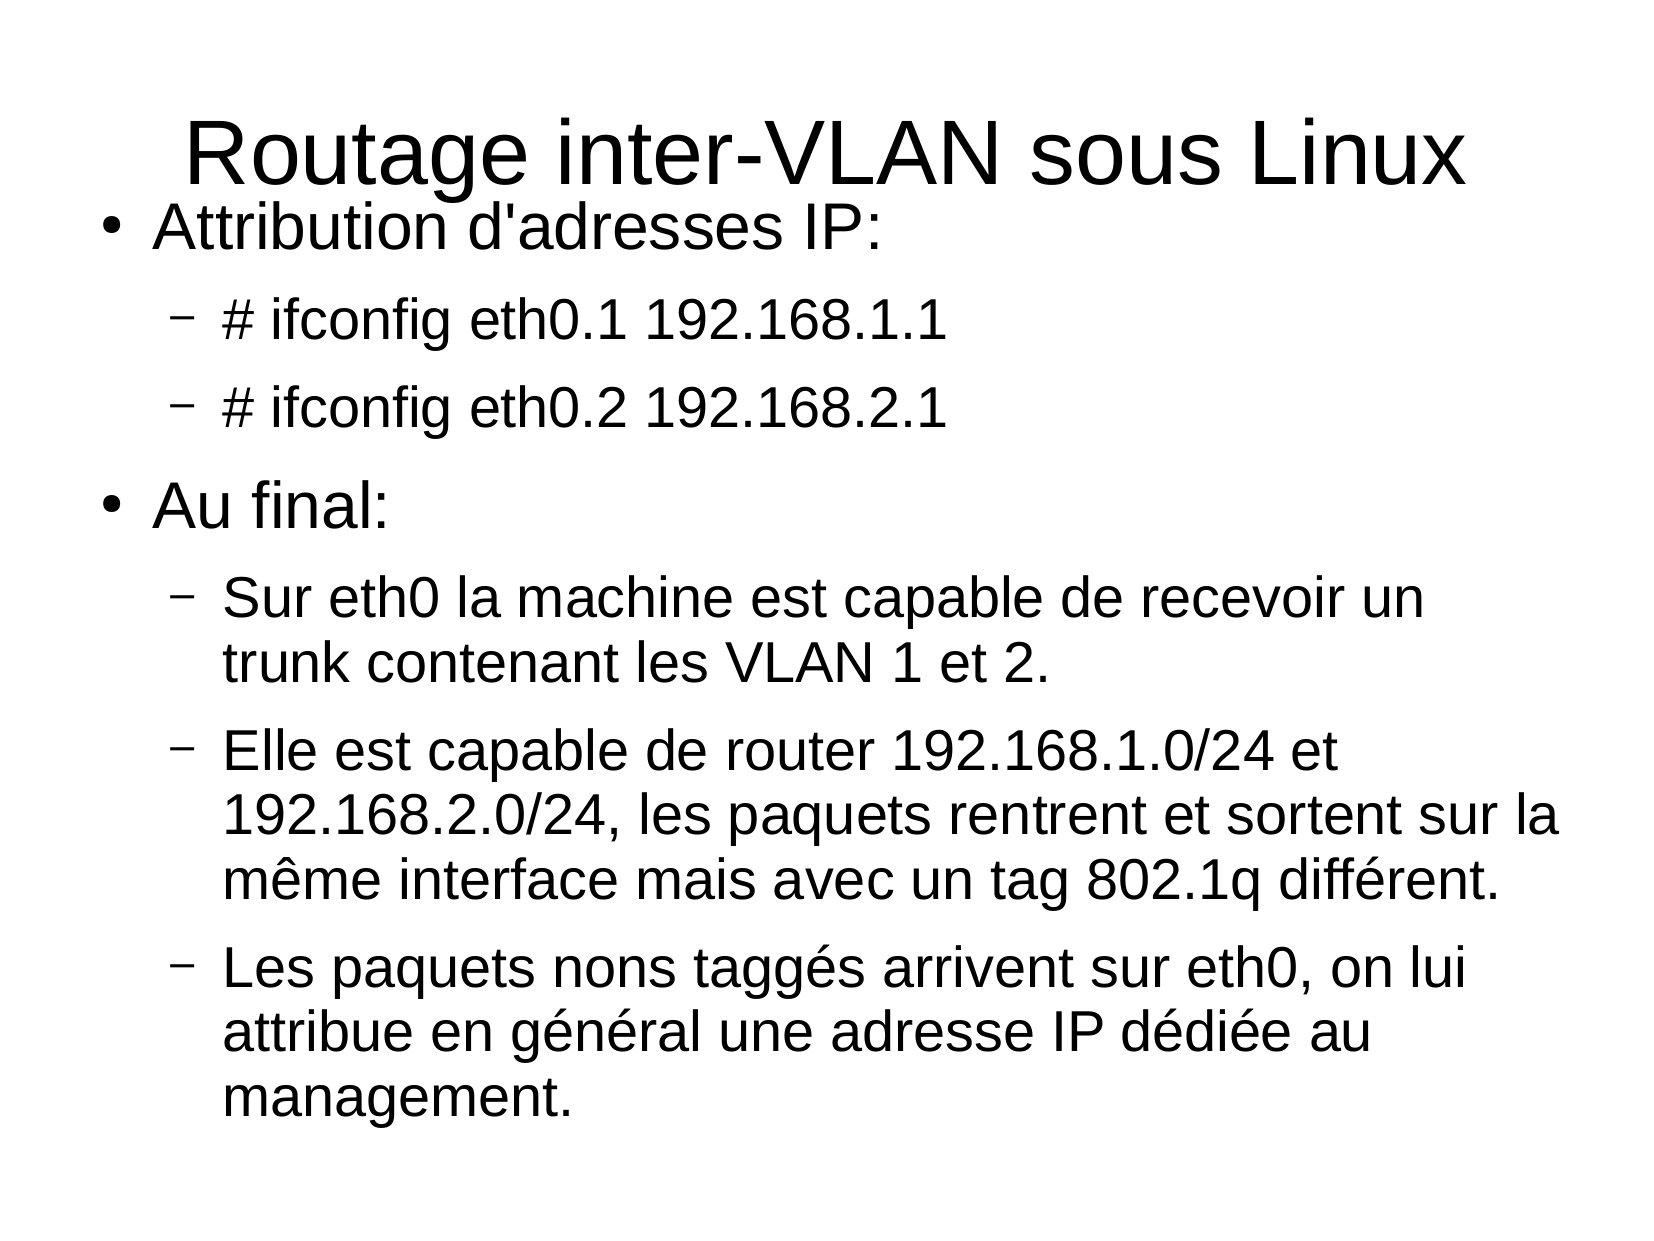

# Routage inter-VLAN sous Linux
Attribution d'adresses IP:
# ifconfig eth0.1 192.168.1.1
# ifconfig eth0.2 192.168.2.1
Au final:
Sur eth0 la machine est capable de recevoir un trunk contenant les VLAN 1 et 2.
Elle est capable de router 192.168.1.0/24 et 192.168.2.0/24, les paquets rentrent et sortent sur la même interface mais avec un tag 802.1q différent.
Les paquets nons taggés arrivent sur eth0, on lui attribue en général une adresse IP dédiée au management.